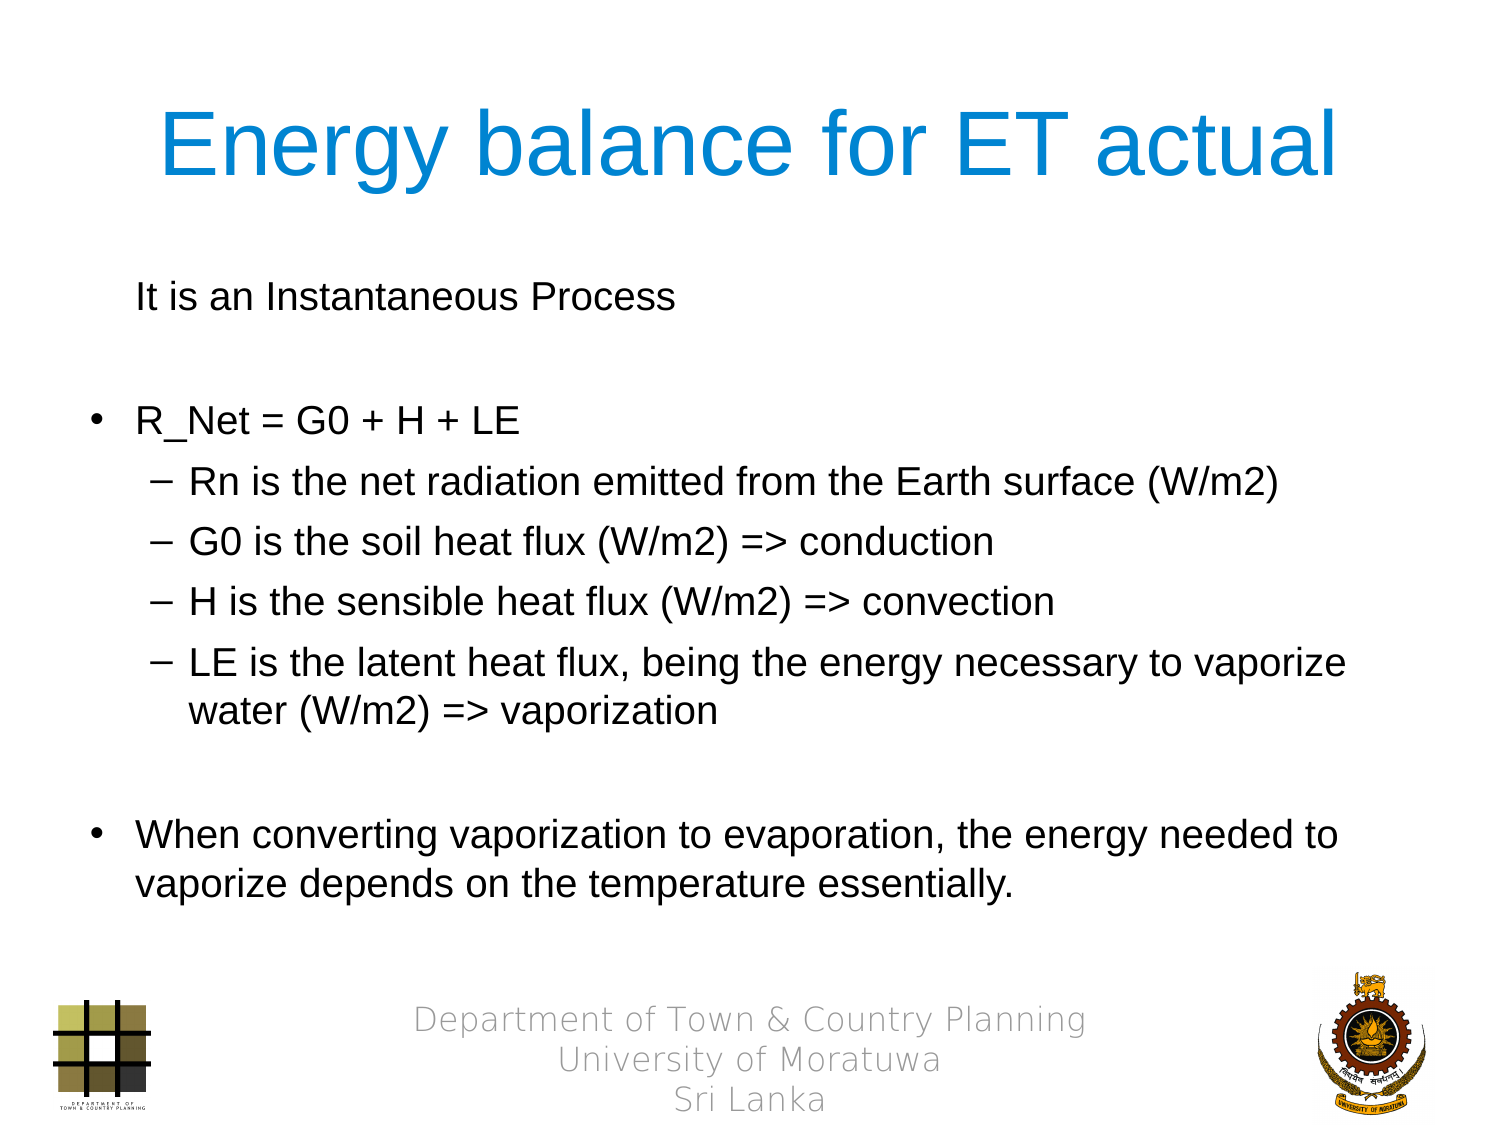

# Energy balance for ET actual
It is an Instantaneous Process
R_Net = G0 + H + LE
Rn is the net radiation emitted from the Earth surface (W/m2)
G0 is the soil heat flux (W/m2) => conduction
H is the sensible heat flux (W/m2) => convection
LE is the latent heat flux, being the energy necessary to vaporize water (W/m2) => vaporization
When converting vaporization to evaporation, the energy needed to vaporize depends on the temperature essentially.